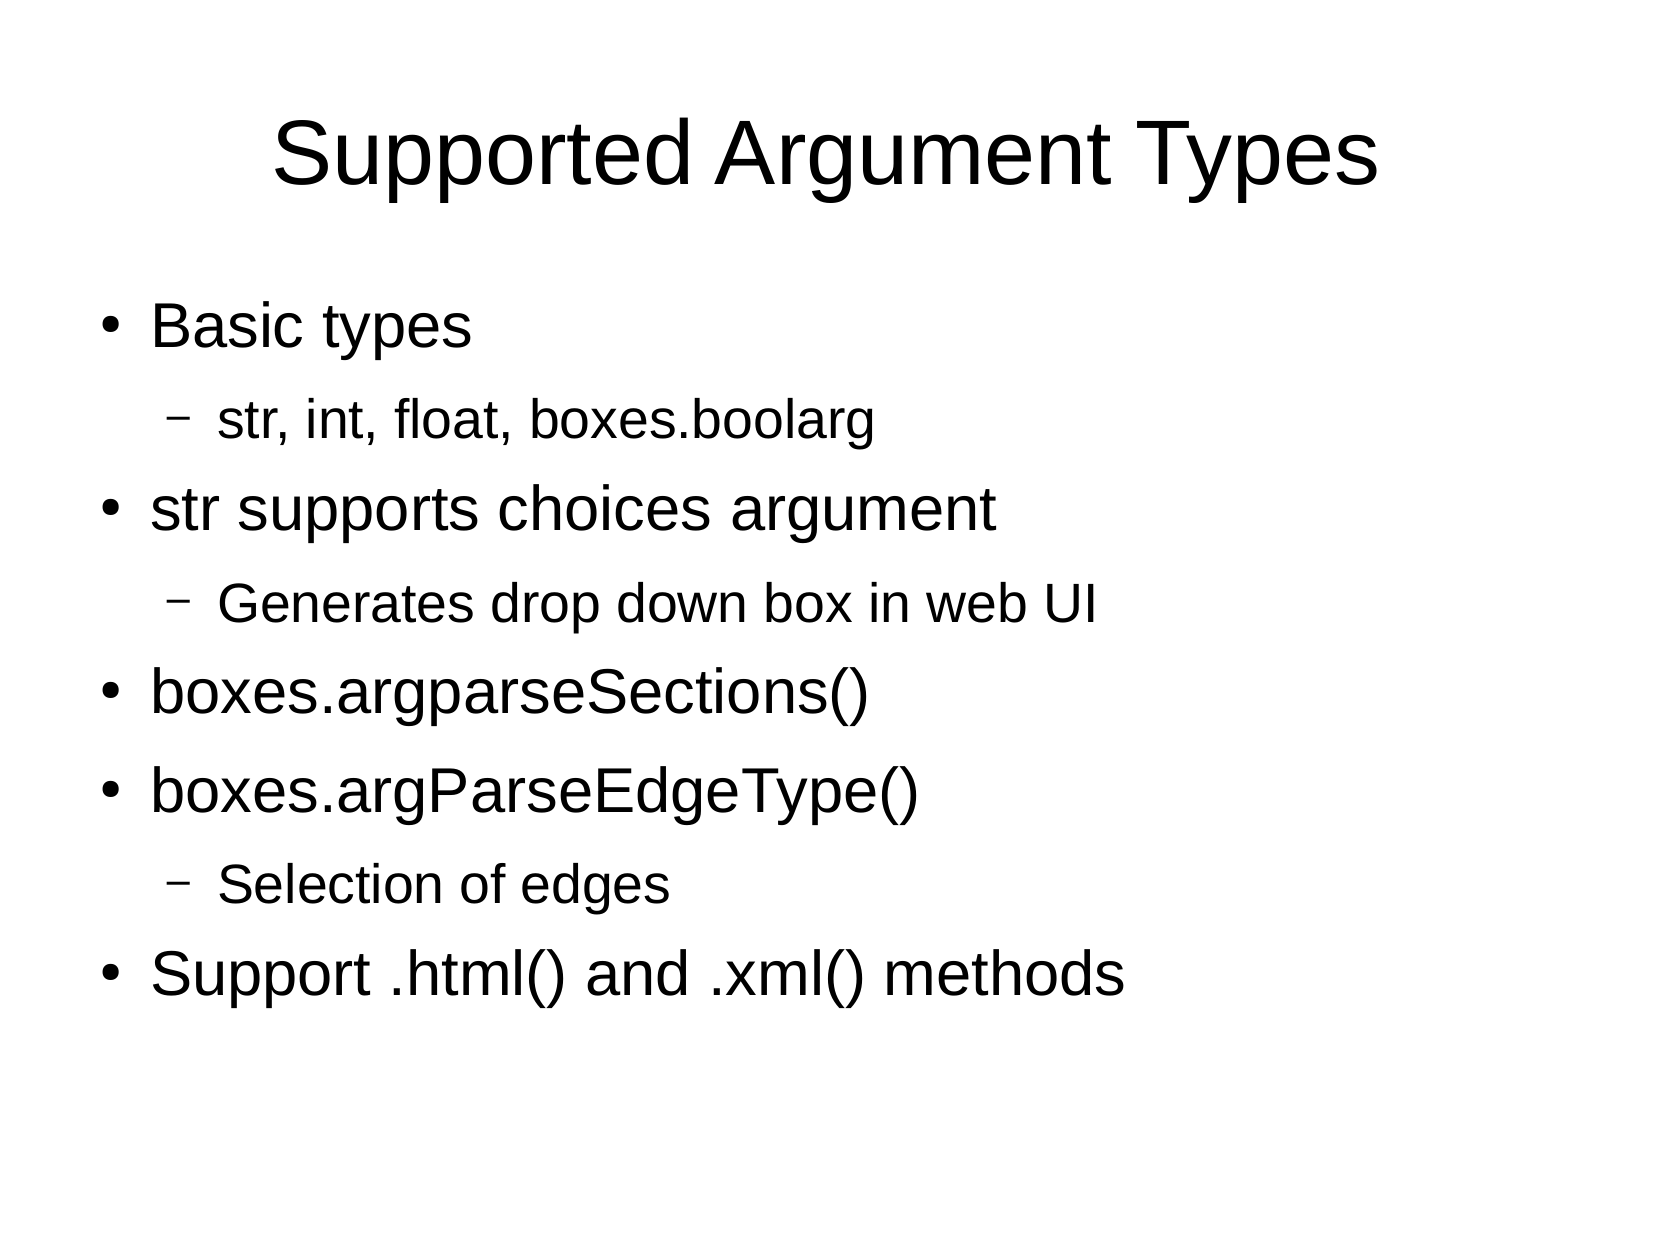

# Supported Argument Types
Basic types
str, int, float, boxes.boolarg
str supports choices argument
Generates drop down box in web UI
boxes.argparseSections()
boxes.argParseEdgeType()
Selection of edges
Support .html() and .xml() methods